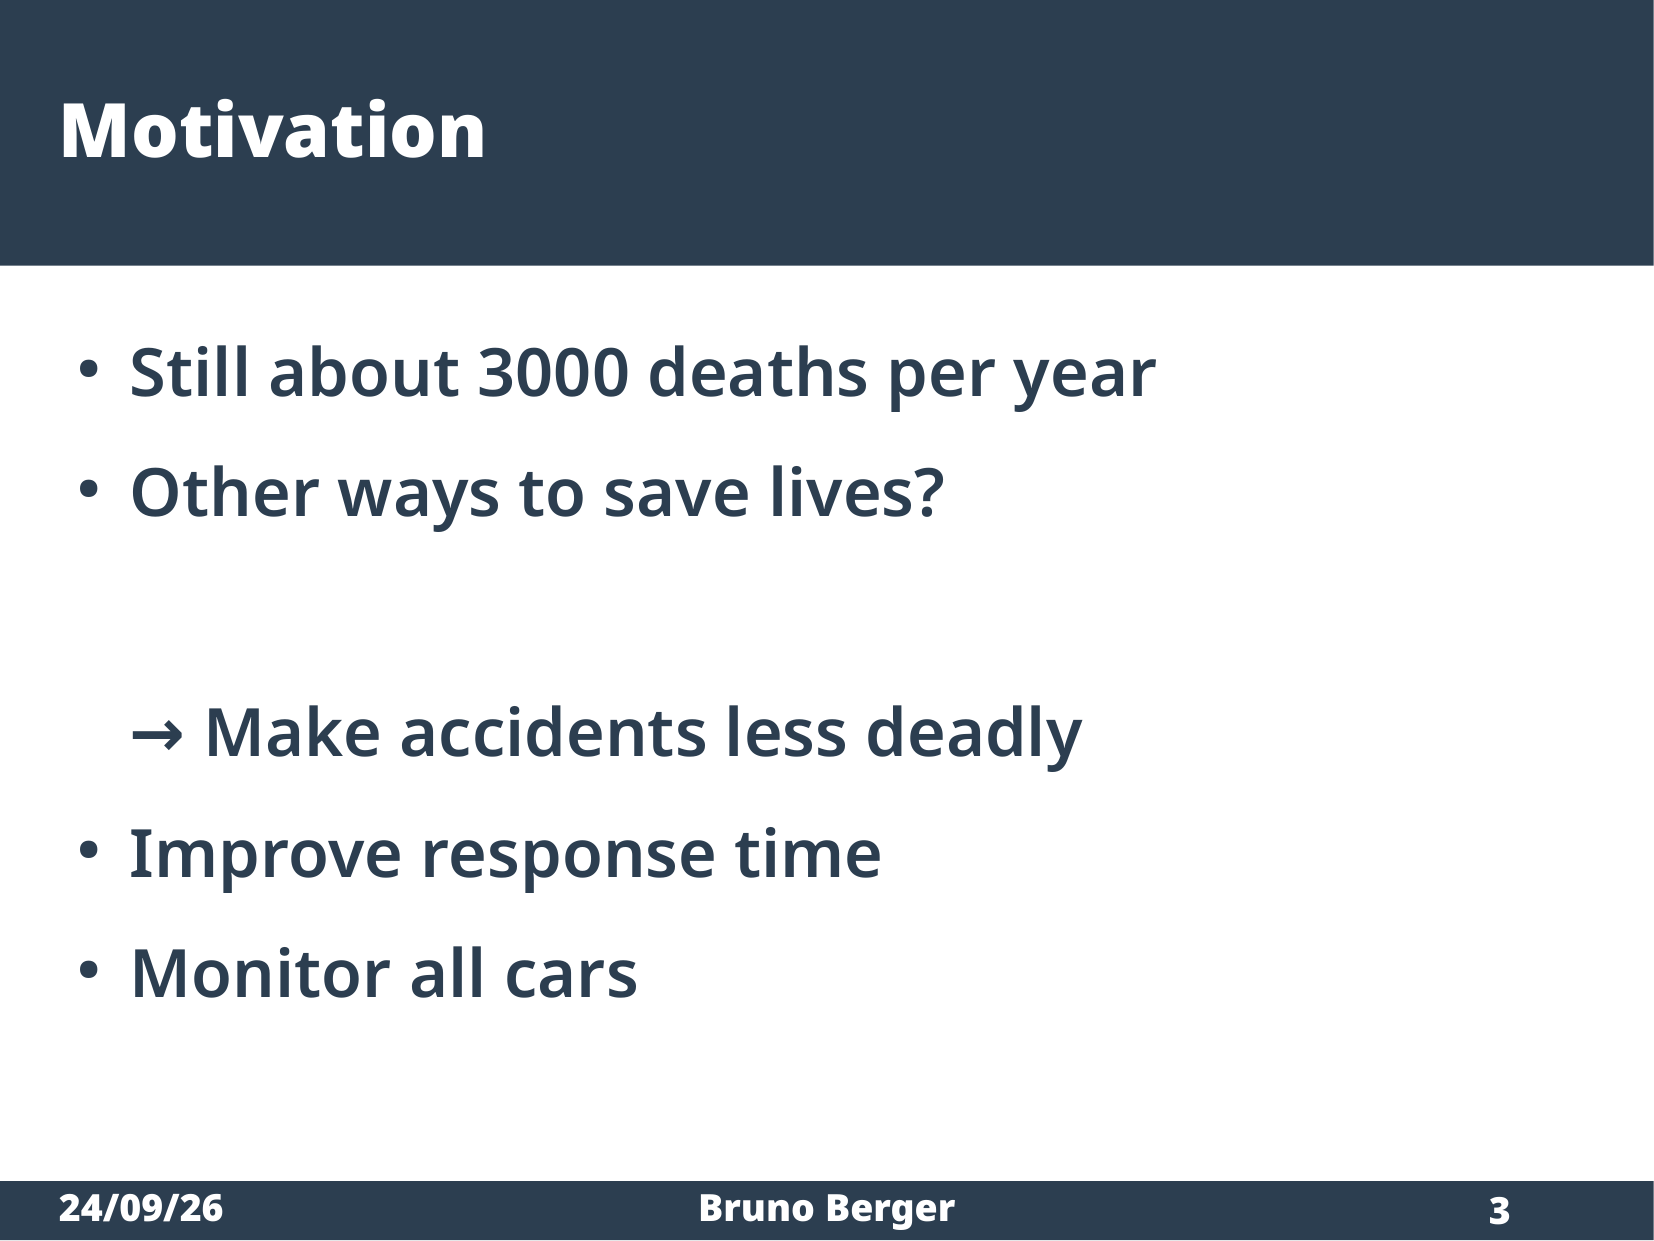

# Motivation
Still about 3000 deaths per year
Other ways to save lives?
→ Make accidents less deadly
Improve response time
Monitor all cars
Bruno Berger
3